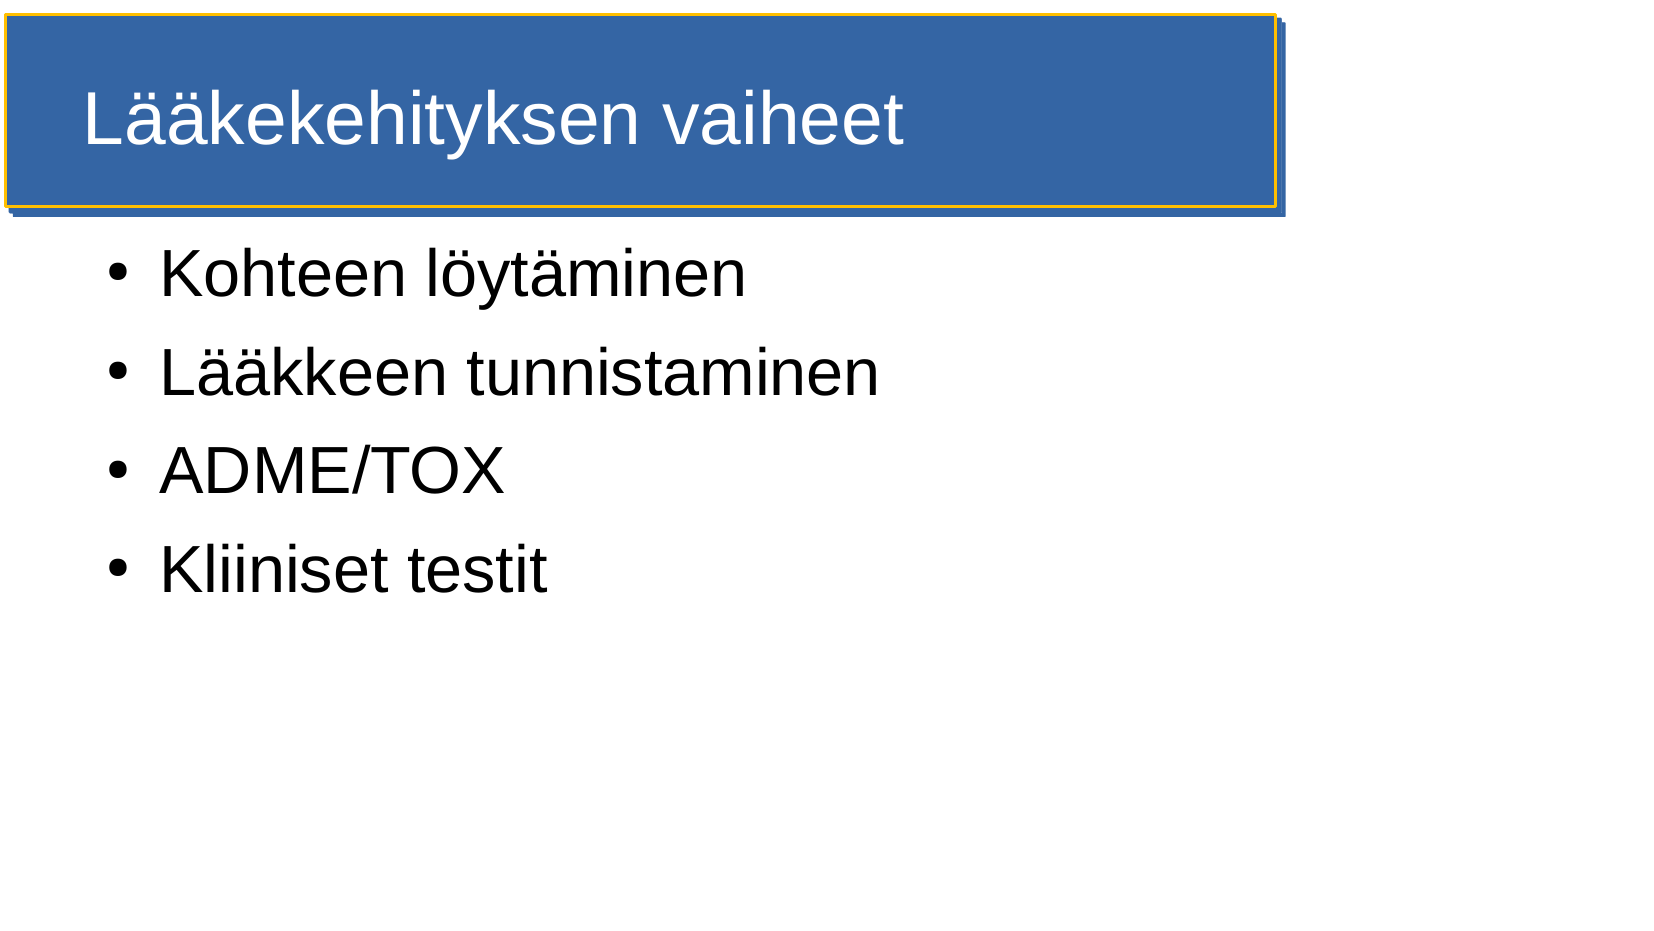

# Lääkekehityksen vaiheet
Kohteen löytäminen
Lääkkeen tunnistaminen
ADME/TOX
Kliiniset testit